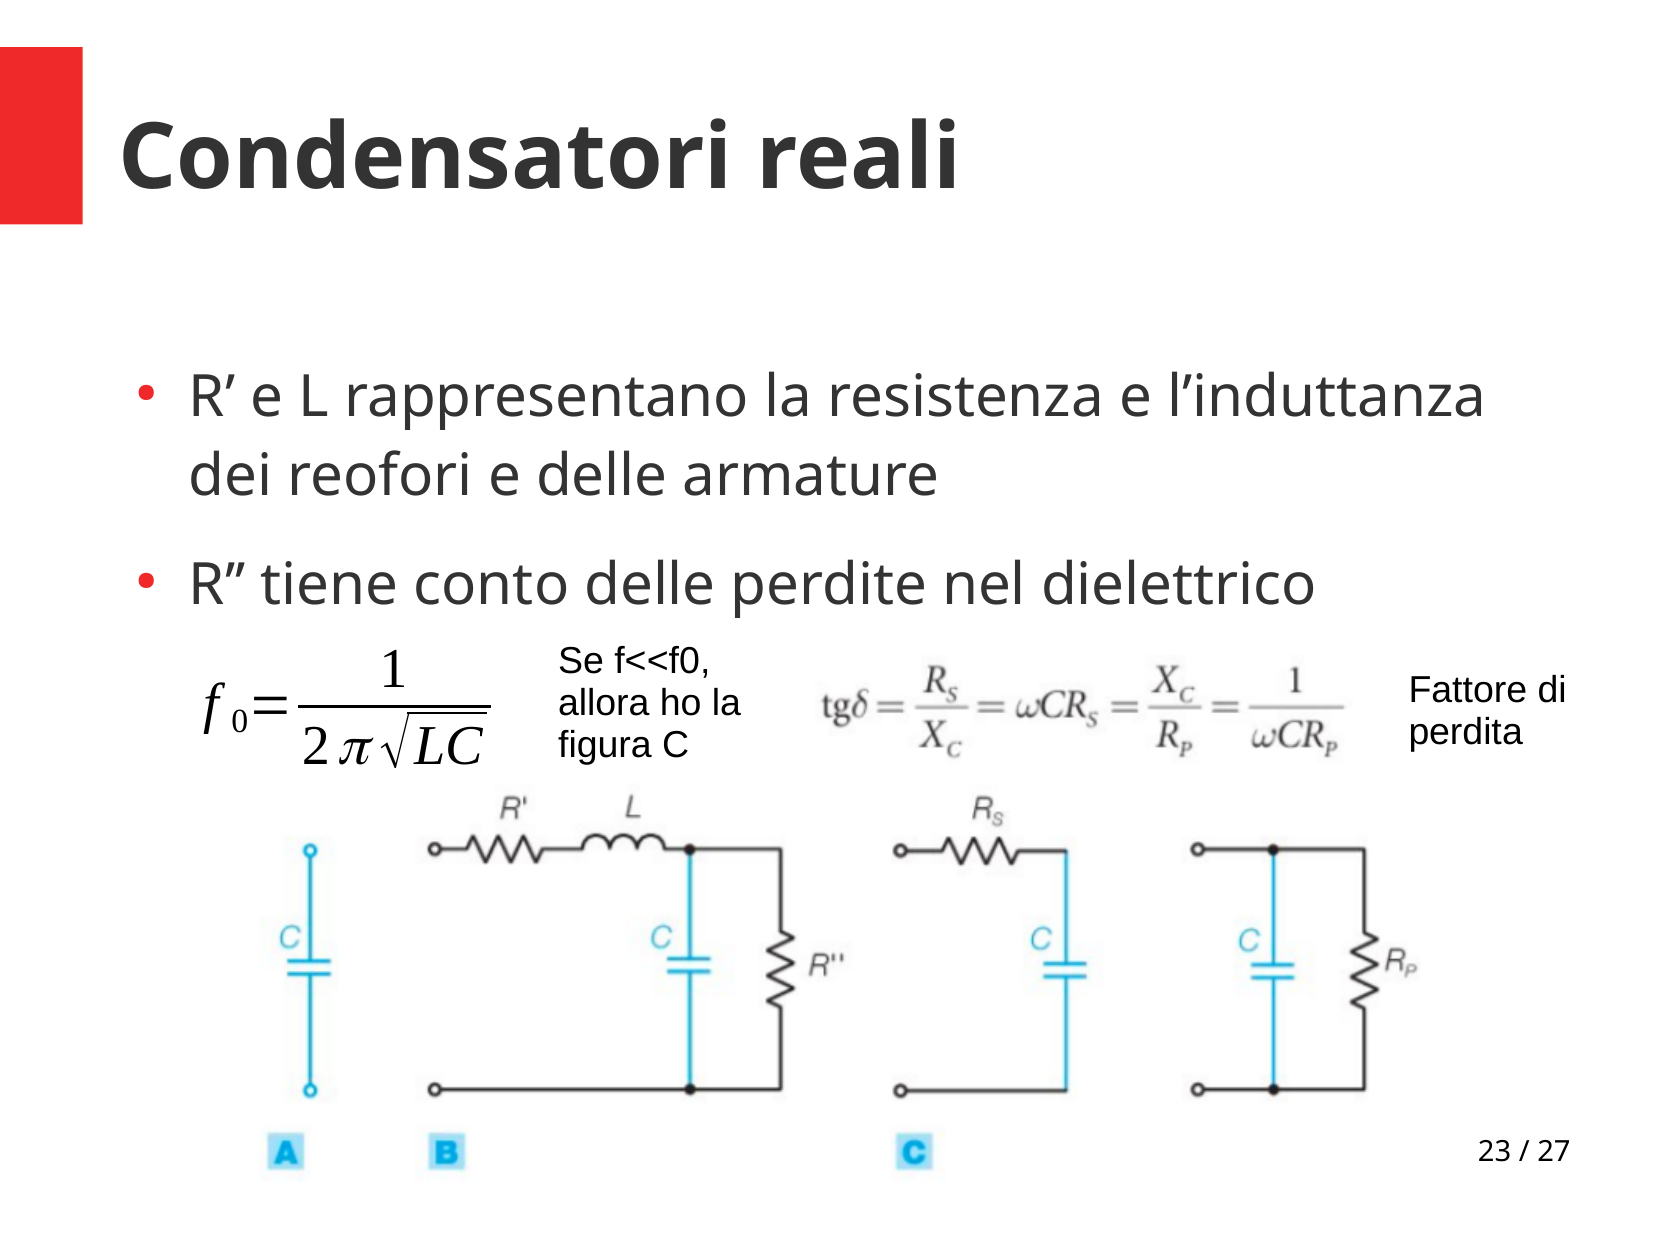

# Condensatori reali
R’ e L rappresentano la resistenza e l’induttanza dei reofori e delle armature
R’’ tiene conto delle perdite nel dielettrico
Se f<<f0, allora ho la figura C
Fattore di perdita
23